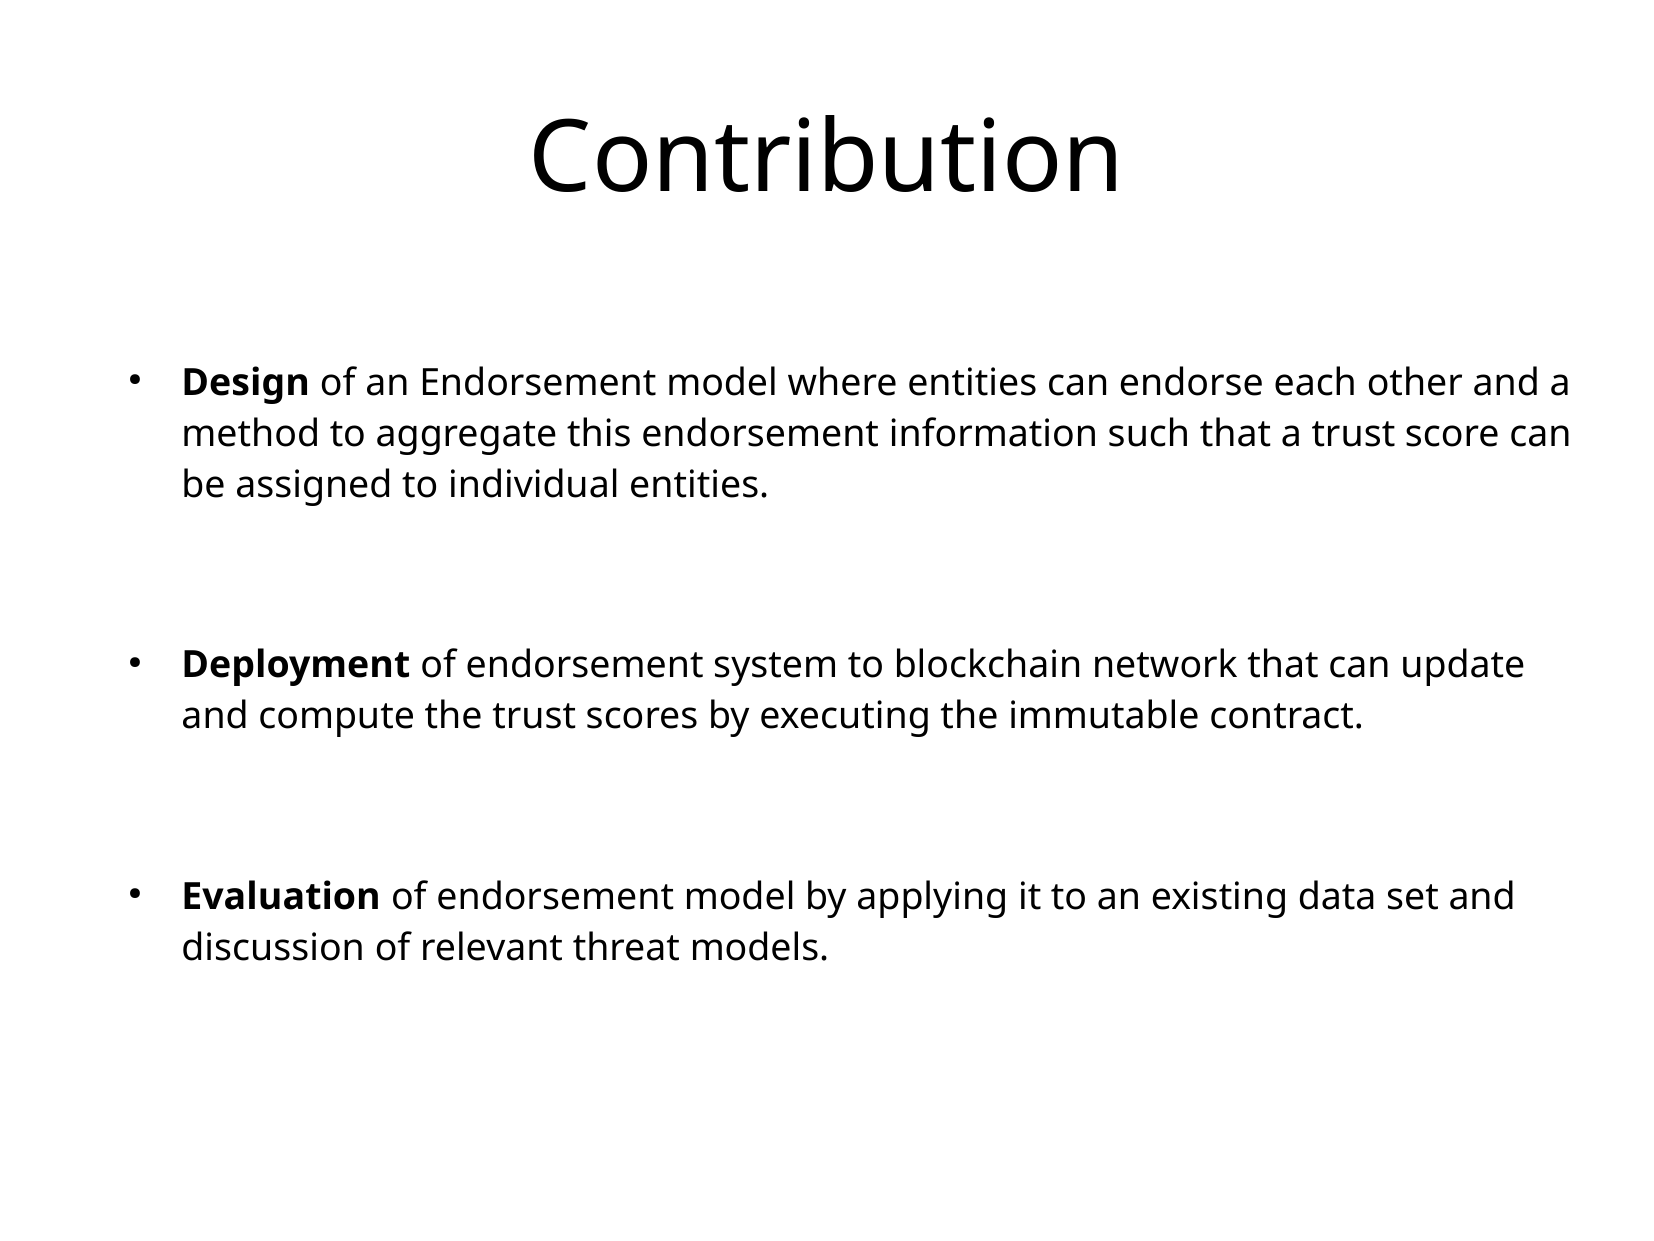

# Contribution
Design of an Endorsement model where entities can endorse each other and a method to aggregate this endorsement information such that a trust score can be assigned to individual entities.
Deployment of endorsement system to blockchain network that can update and compute the trust scores by executing the immutable contract.
Evaluation of endorsement model by applying it to an existing data set and discussion of relevant threat models.